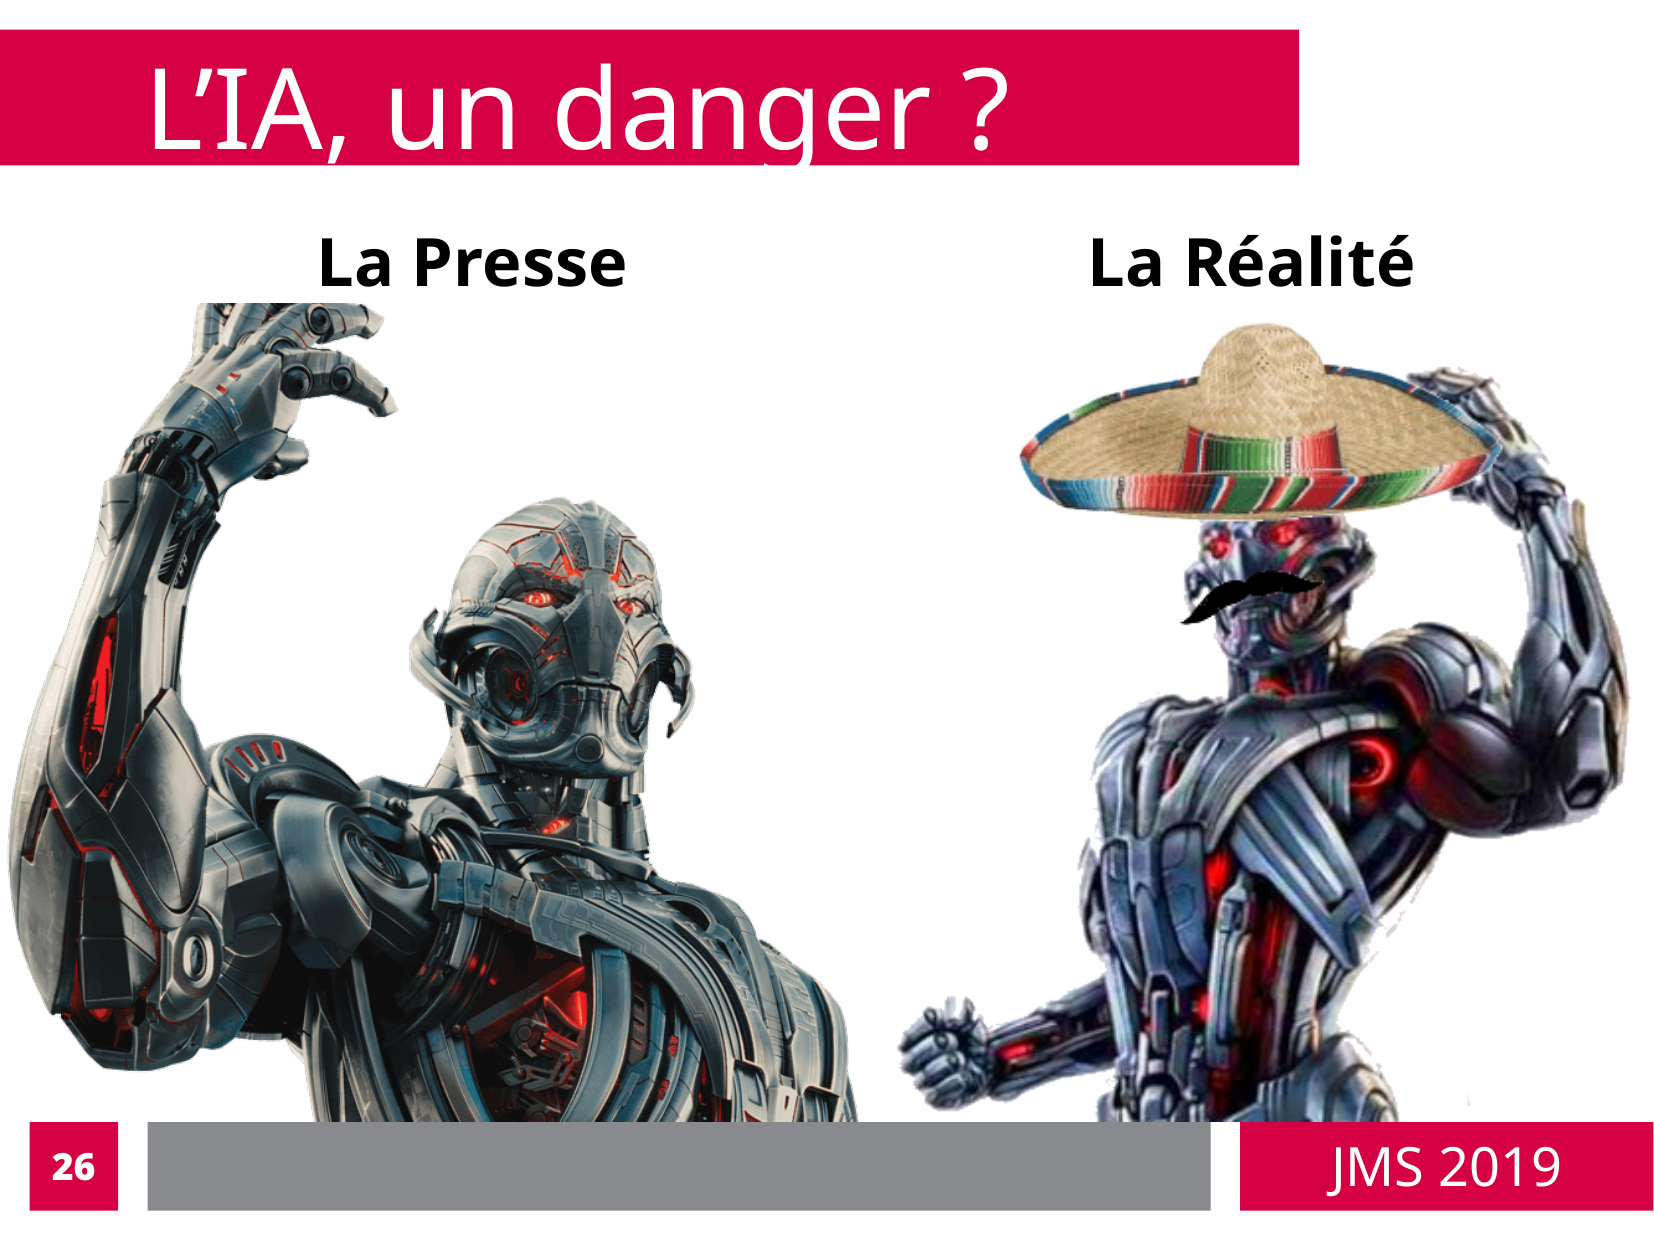

# L’IA, un danger ?
La Presse
La Réalité
26